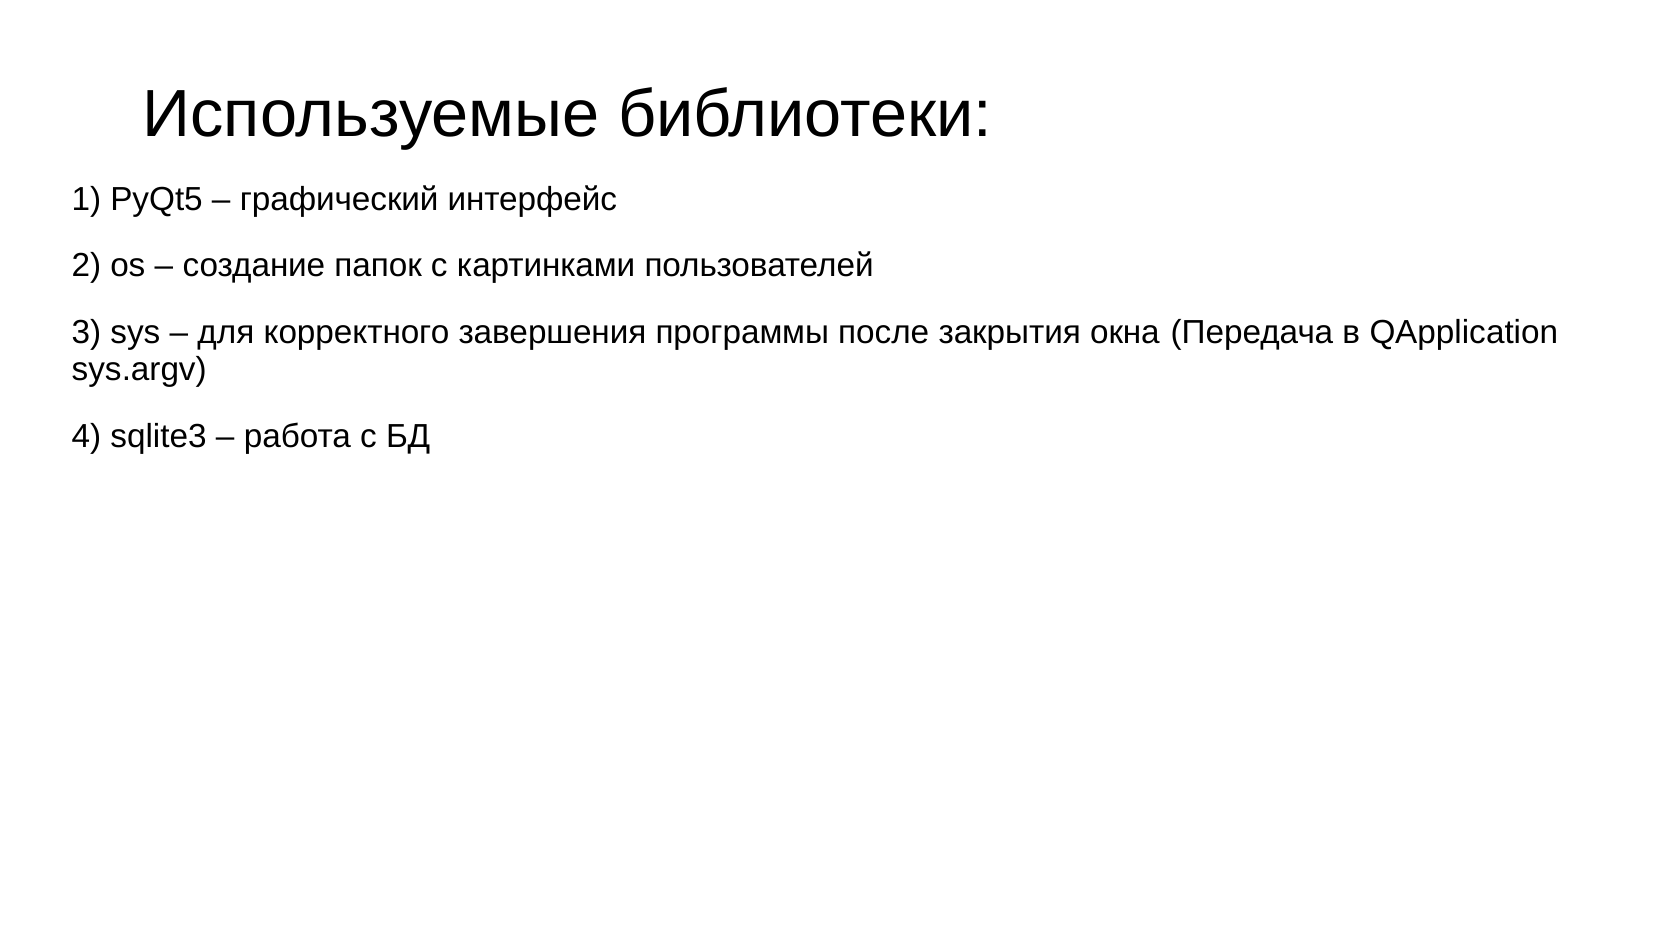

# Используемые библиотеки:
1) PyQt5 – графический интерфейс
2) os – создание папок с картинками пользователей
3) sys – для корректного завершения программы после закрытия окна (Передача в QApplication sys.argv)
4) sqlite3 – работа с БД